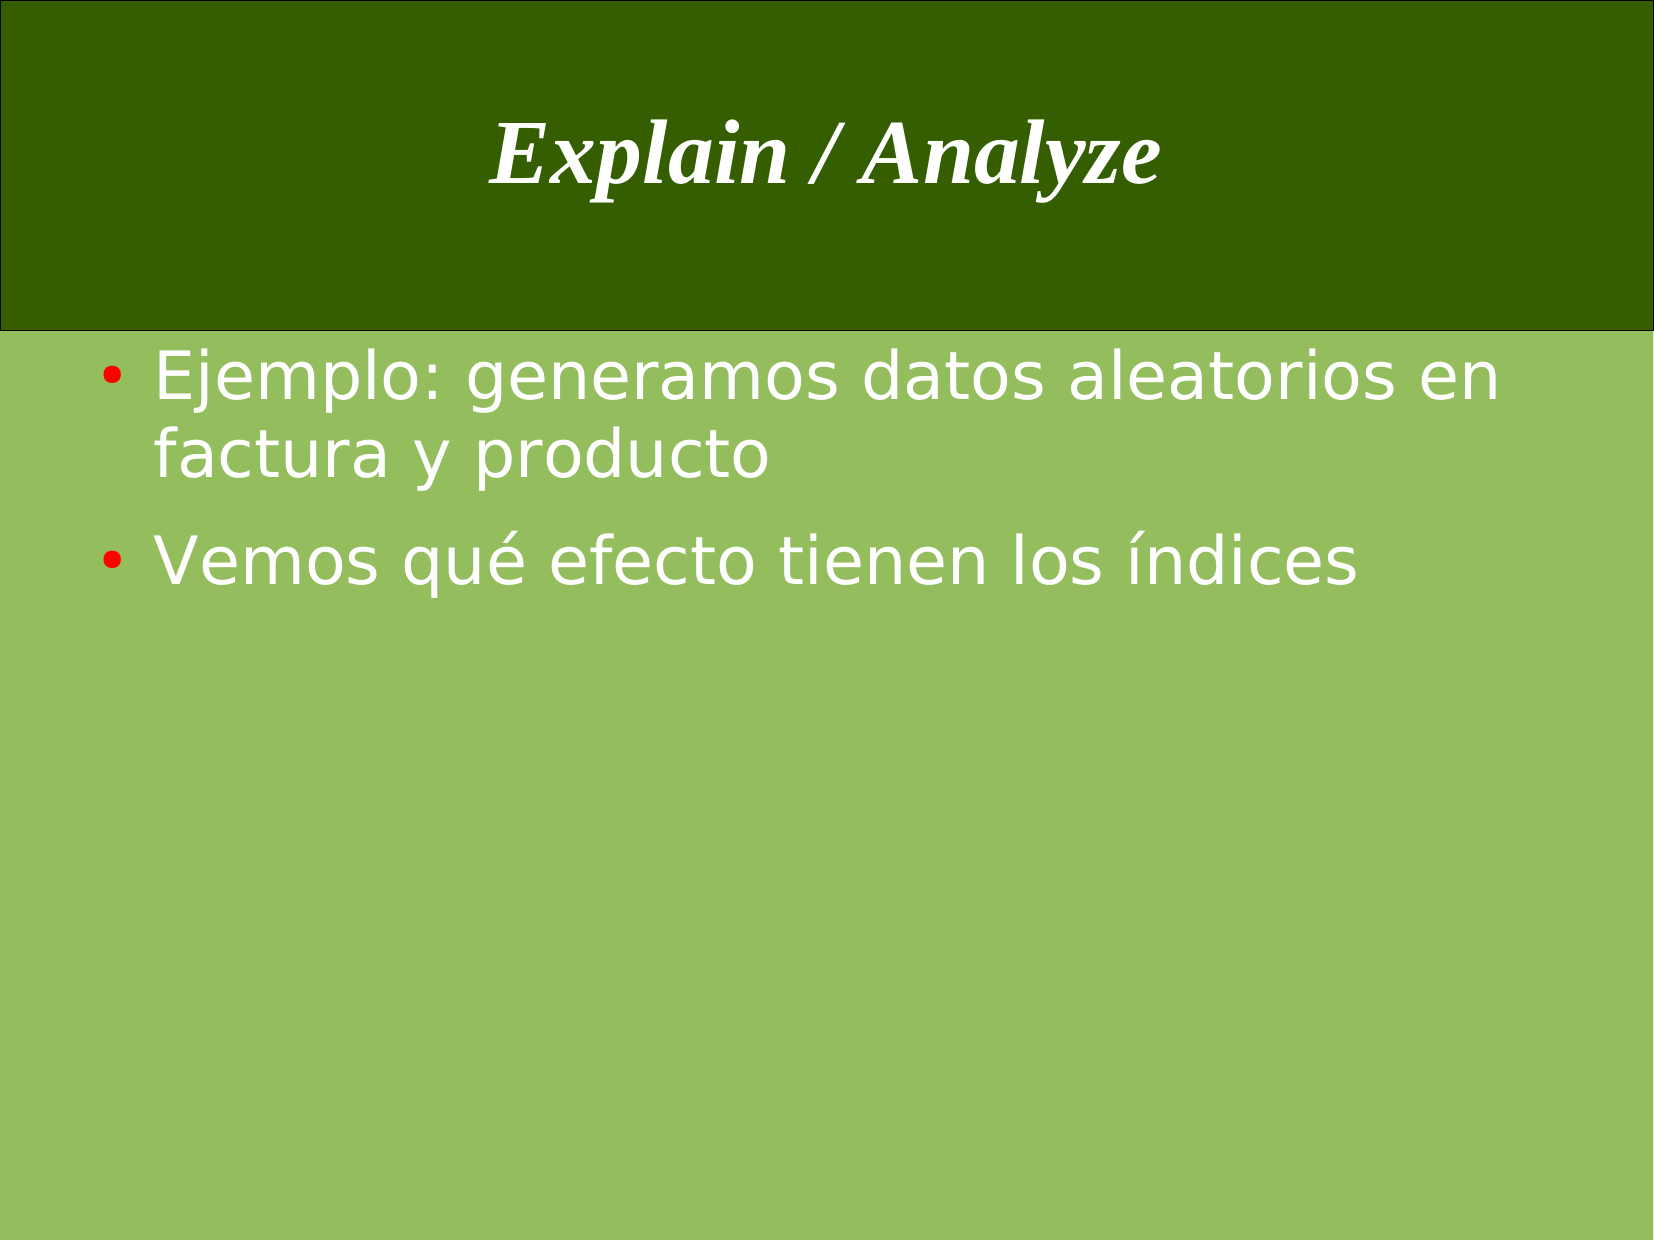

# Explain / Analyze
Ejemplo: generamos datos aleatorios en factura y producto
Vemos qué efecto tienen los índices